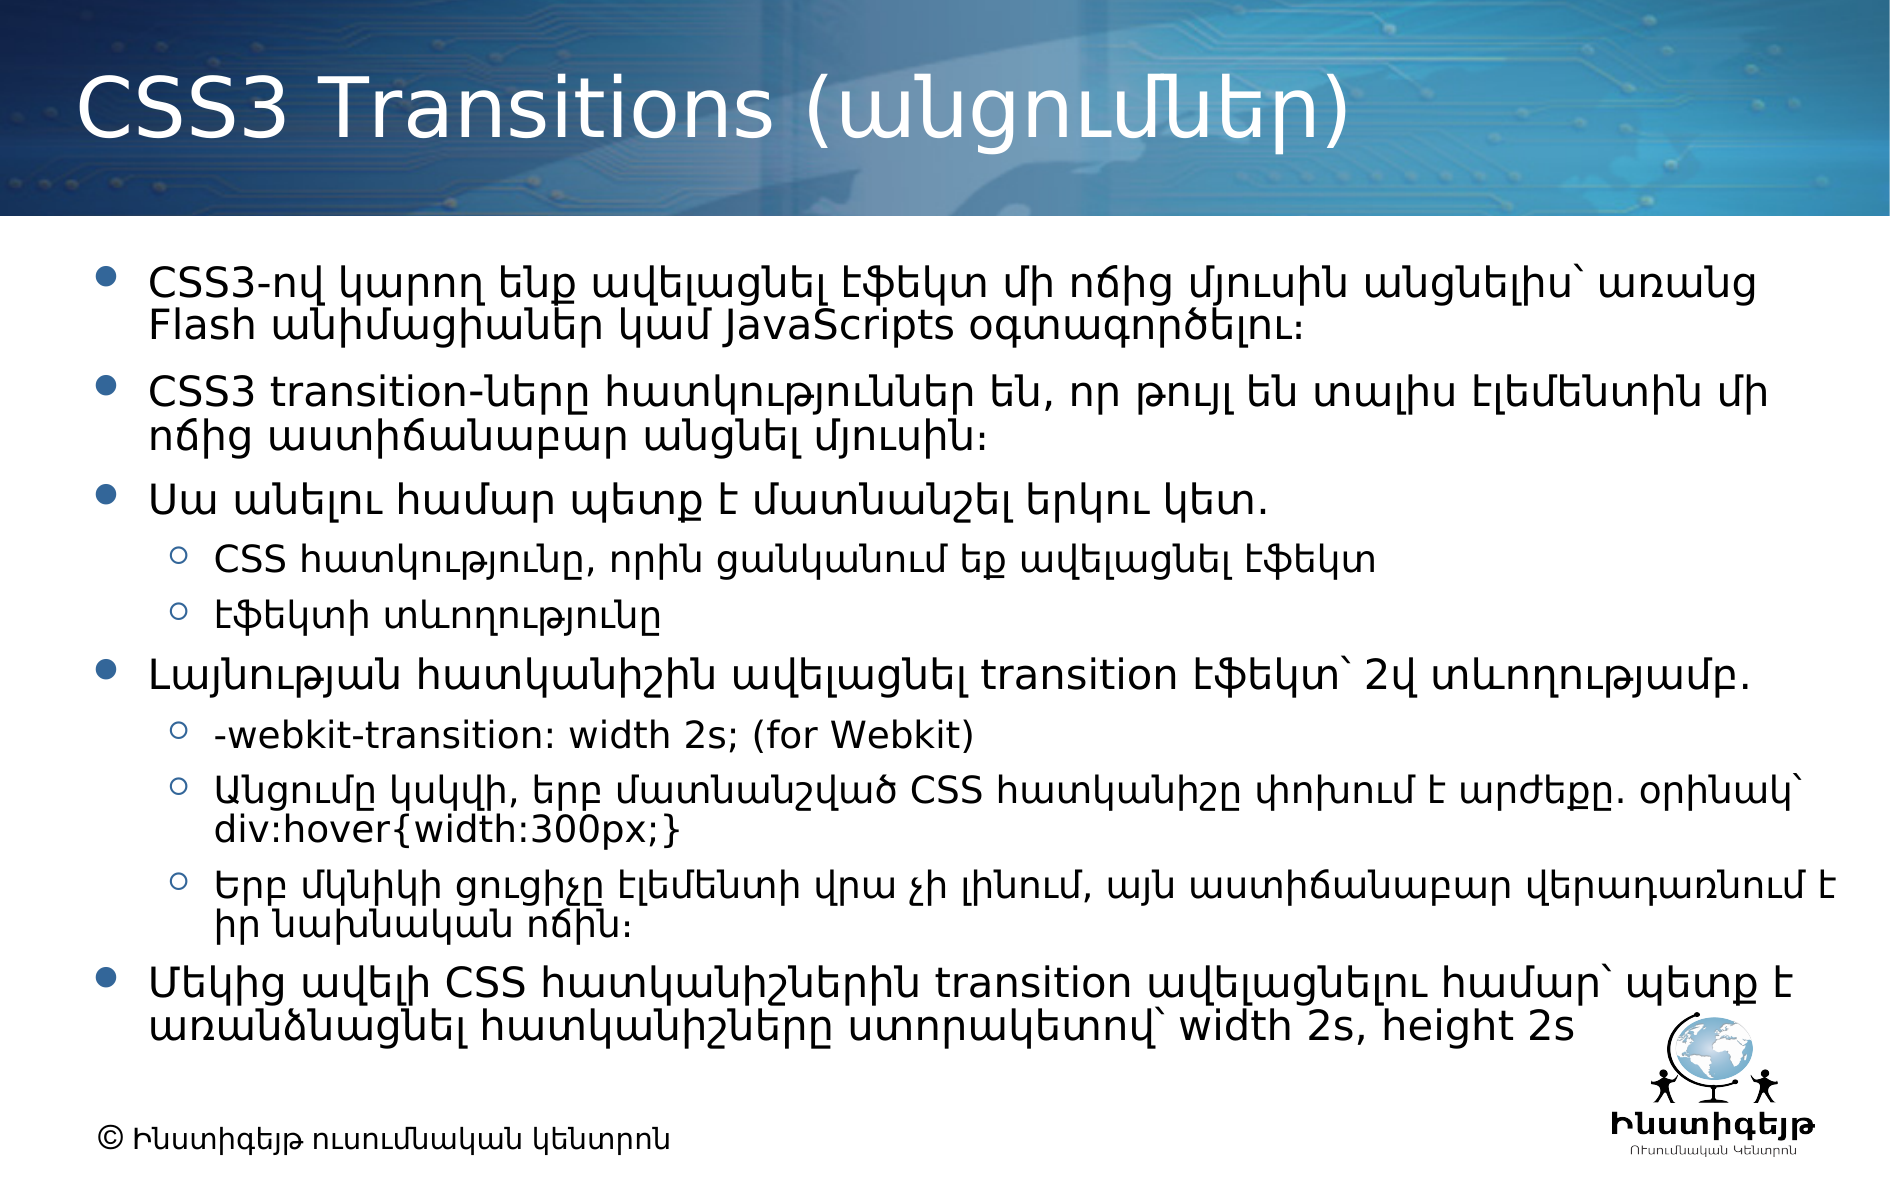

CSS3 Transitions (անցումներ)
# CSS3-ով կարող ենք ավելացնել էֆեկտ մի ոճից մյուսին անցնելիս՝ առանց Flash անիմացիաներ կամ JavaScripts օգտագործելու։
CSS3 transition-ները հատկություններ են, որ թույլ են տալիս էլեմենտին մի ոճից աստիճանաբար անցնել մյուսին։
Սա անելու համար պետք է մատնանշել երկու կետ․
CSS հատկությունը, որին ցանկանում եք ավելացնել էֆեկտ
էֆեկտի տևողությունը
Լայնության հատկանիշին ավելացնել transition էֆեկտ՝ 2վ տևողությամբ․
-webkit-transition: width 2s; (for Webkit)
Անցումը կսկվի, երբ մատնանշված CSS հատկանիշը փոխում է արժեքը․ օրինակ՝ div:hover{width:300px;}
Երբ մկնիկի ցուցիչը էլեմենտի վրա չի լինում, այն աստիճանաբար վերադառնում է իր նախնական ոճին։
Մեկից ավելի CSS հատկանիշներին transition ավելացնելու համար՝ պետք է առանձնացնել հատկանիշները ստորակետով՝ width 2s, height 2s